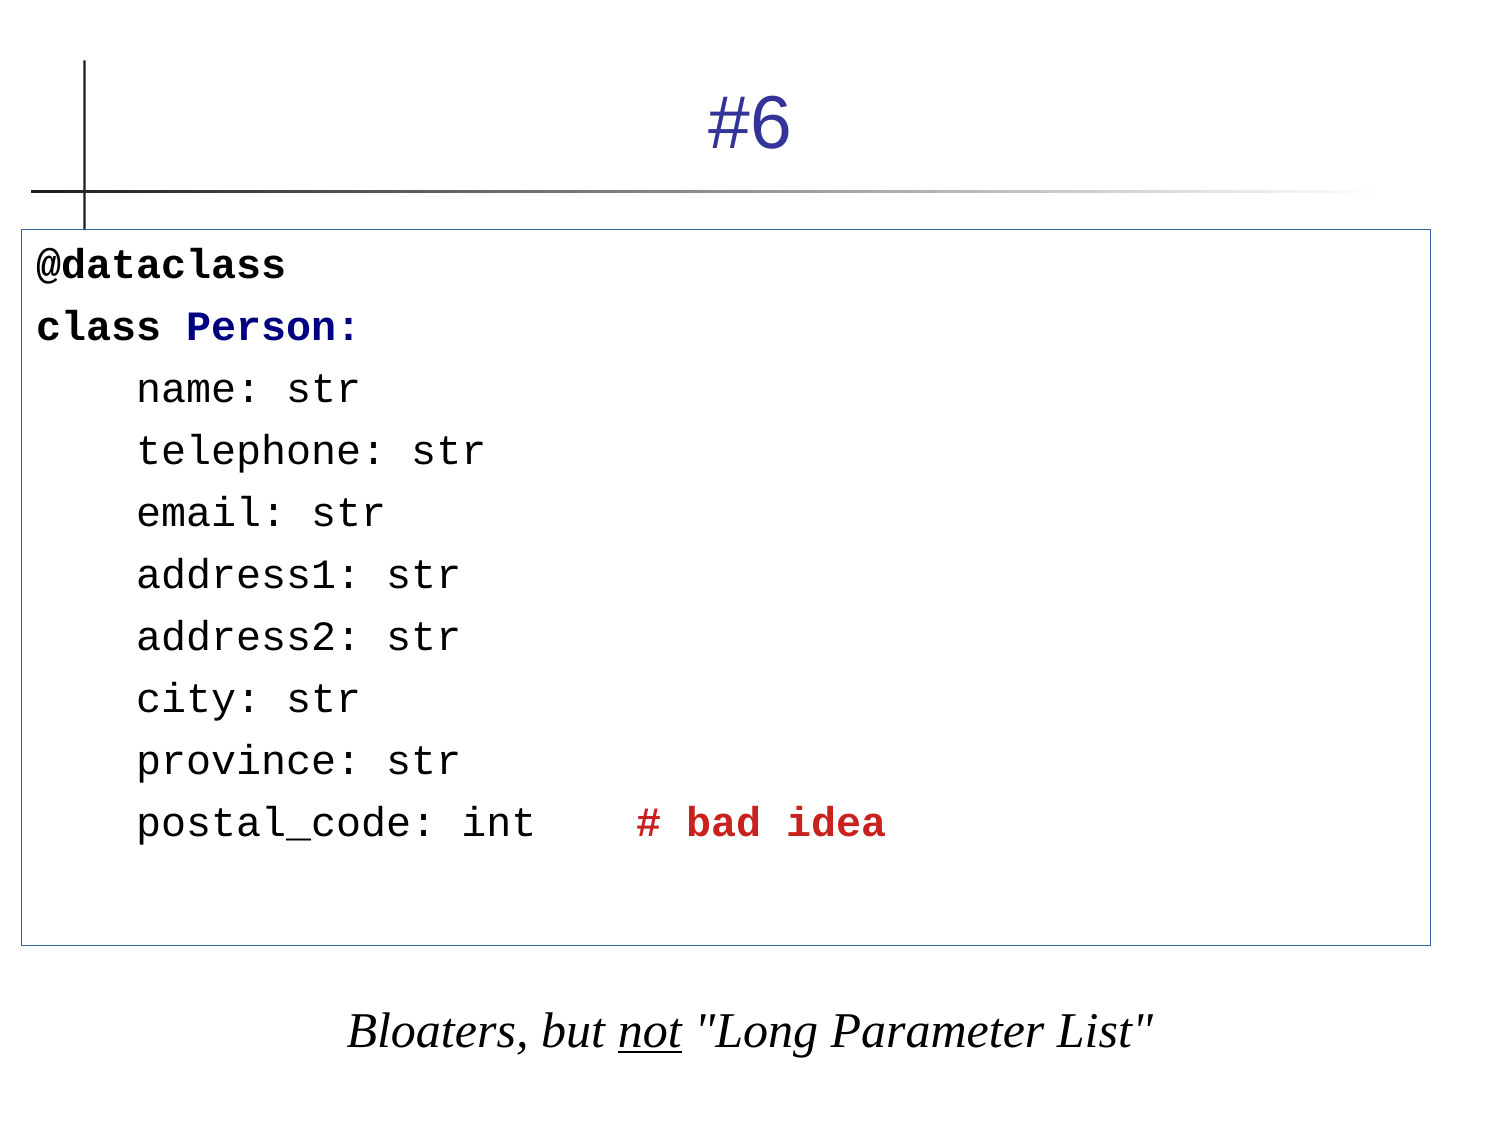

# #6
@dataclass
class Person:
 name: str
 telephone: str
 email: str
 address1: str
 address2: str
 city: str
 province: str
 postal_code: int # bad idea
Bloaters, but not "Long Parameter List"